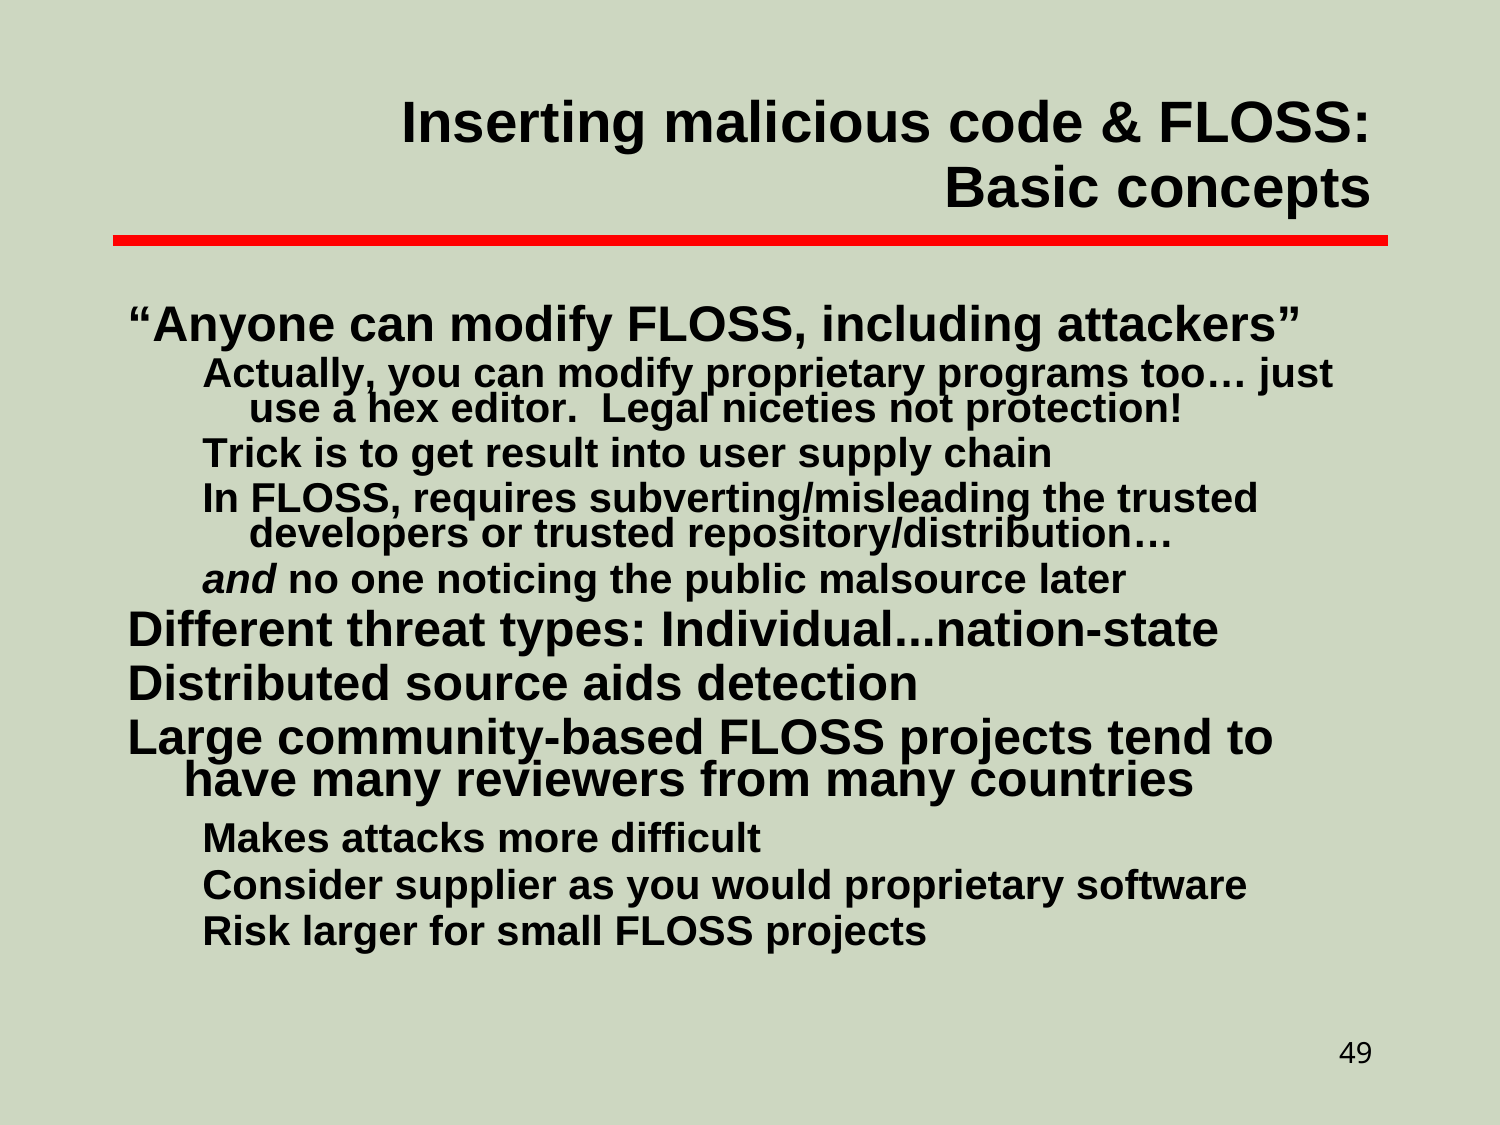

# Inserting malicious code & FLOSS: Basic concepts
“Anyone can modify FLOSS, including attackers”
Actually, you can modify proprietary programs too… just use a hex editor. Legal niceties not protection!
Trick is to get result into user supply chain
In FLOSS, requires subverting/misleading the trusted developers or trusted repository/distribution…
and no one noticing the public malsource later
Different threat types: Individual...nation-state
Distributed source aids detection
Large community-based FLOSS projects tend to have many reviewers from many countries
Makes attacks more difficult
Consider supplier as you would proprietary software
Risk larger for small FLOSS projects